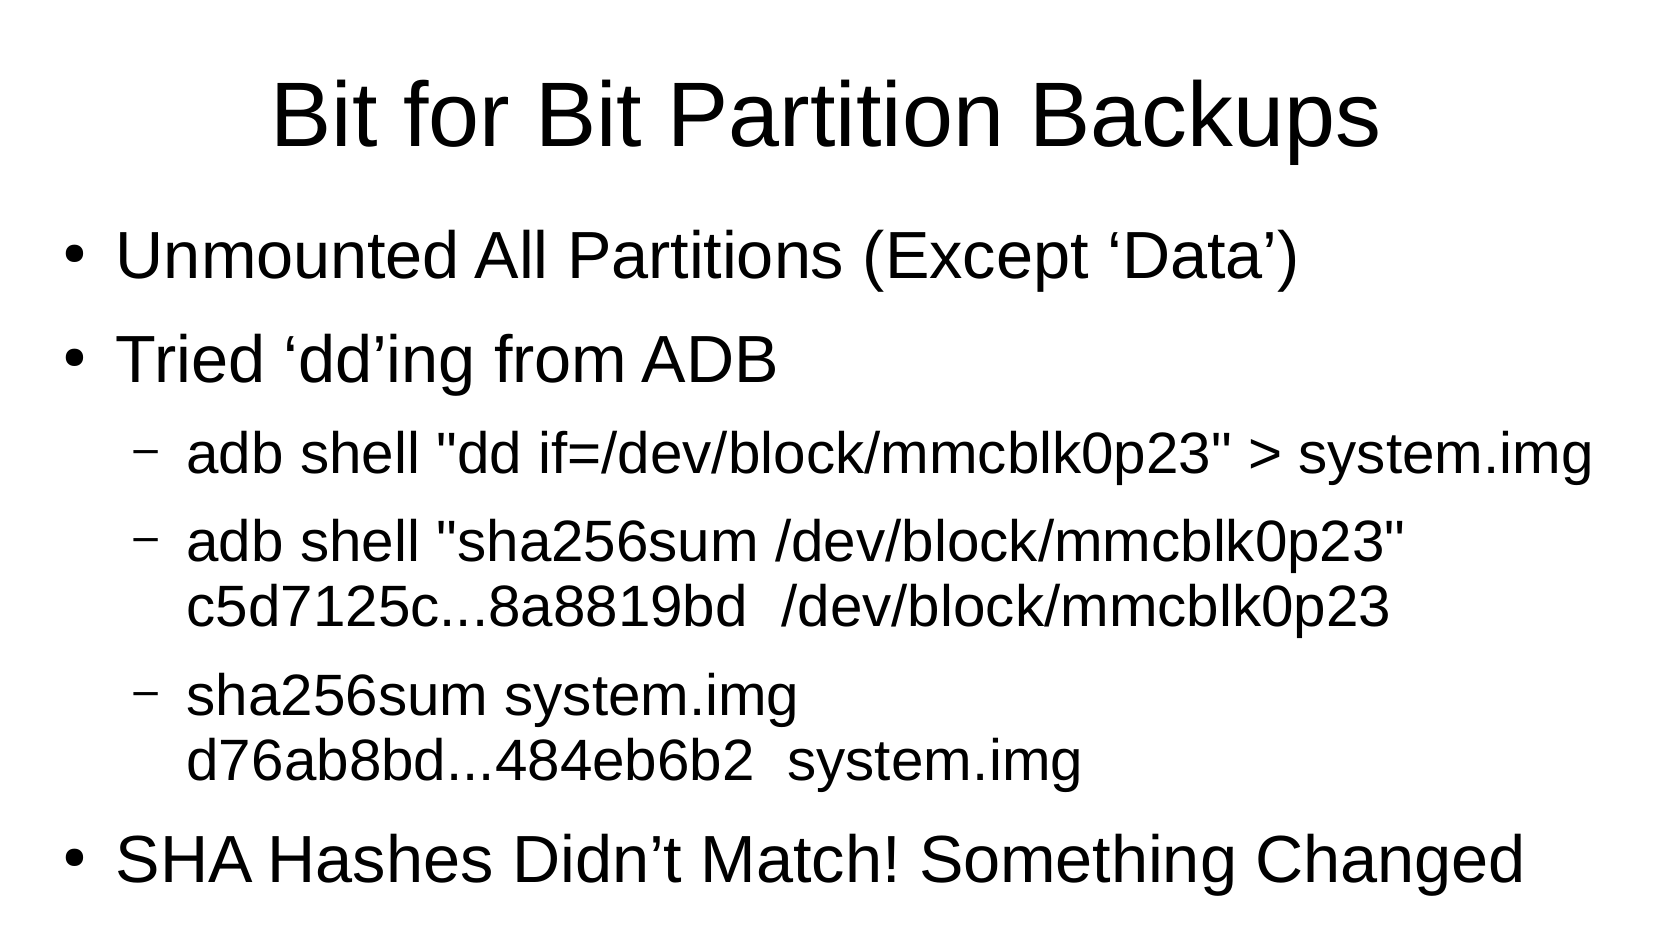

# Bit for Bit Partition Backups
Unmounted All Partitions (Except ‘Data’)
Tried ‘dd’ing from ADB
adb shell "dd if=/dev/block/mmcblk0p23" > system.img
adb shell "sha256sum /dev/block/mmcblk0p23"
c5d7125c...8a8819bd /dev/block/mmcblk0p23
sha256sum system.img
d76ab8bd...484eb6b2 system.img
SHA Hashes Didn’t Match! Something Changed